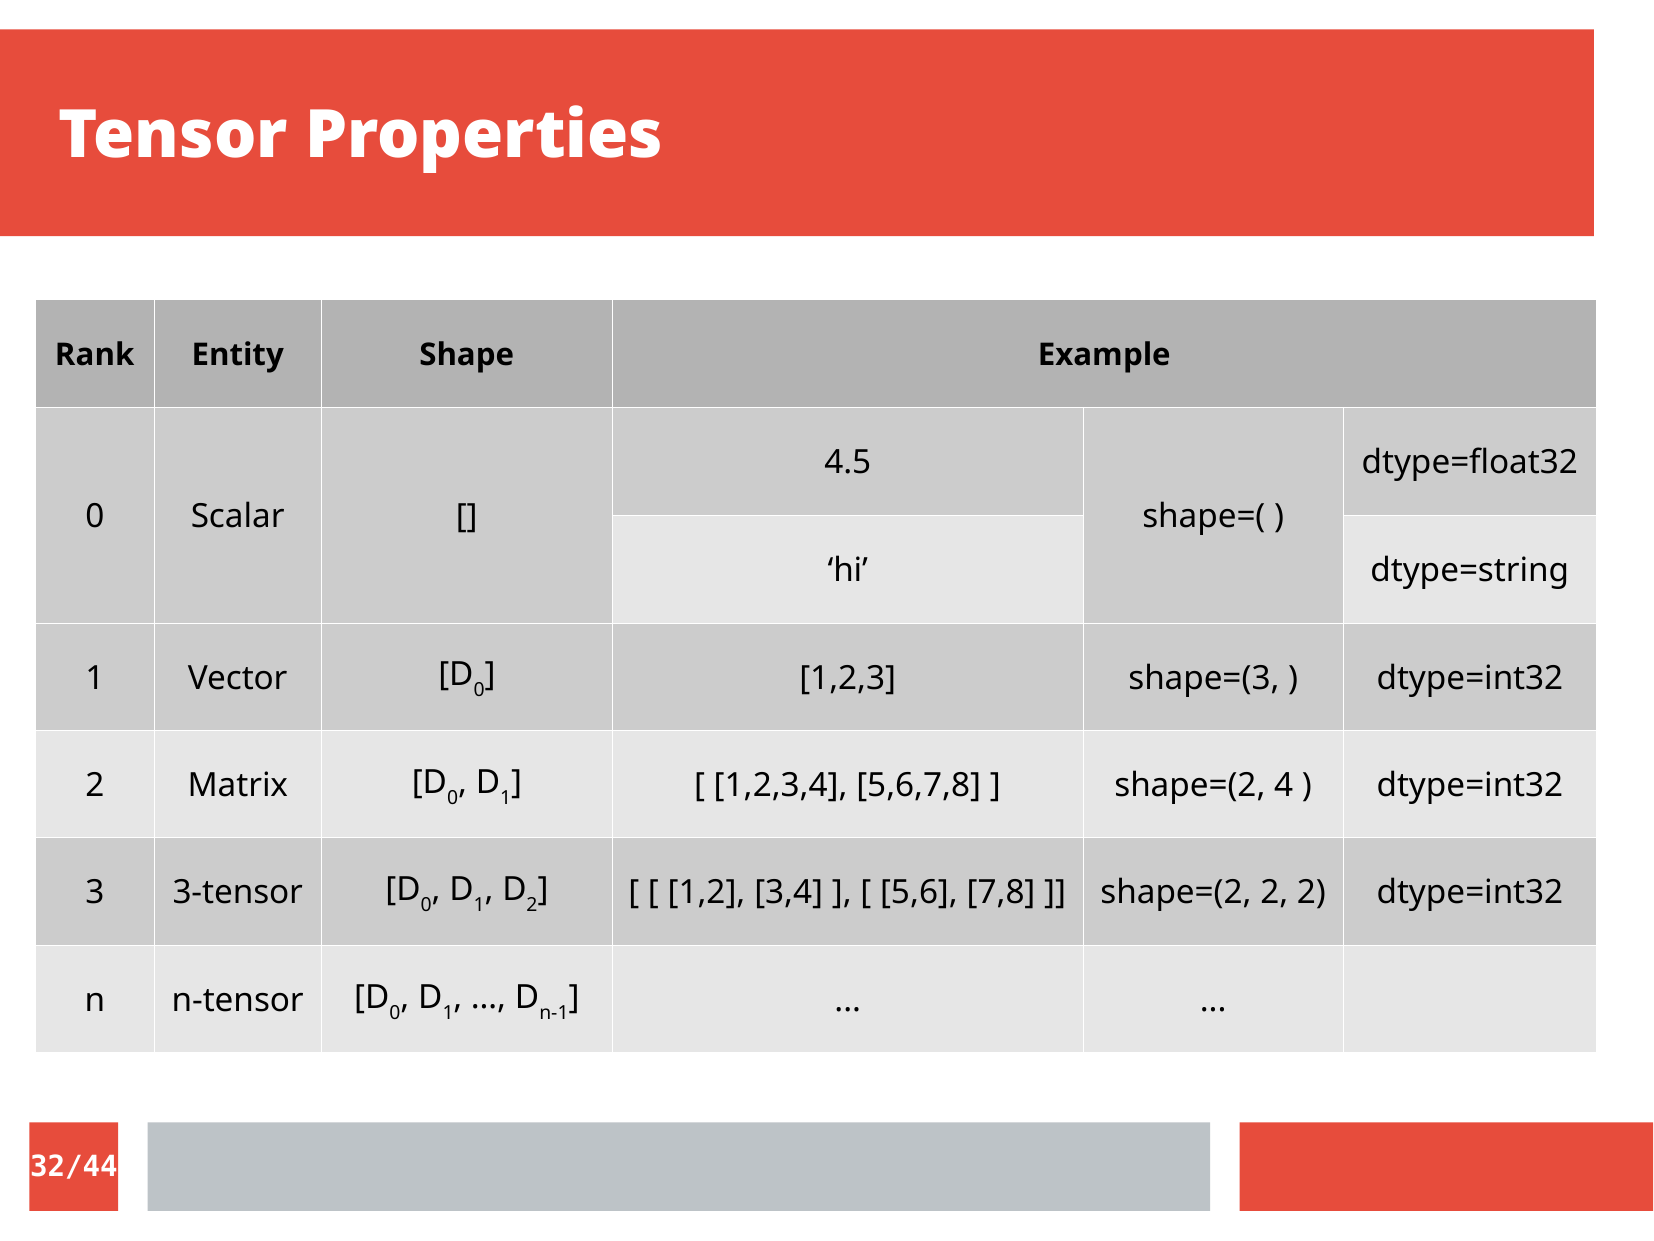

# Tensor Properties
| Rank | Entity | Shape | Example | | |
| --- | --- | --- | --- | --- | --- |
| 0 | Scalar | [] | 4.5 | shape=( ) | dtype=float32 |
| | | | ‘hi’ | | dtype=string |
| 1 | Vector | [D0] | [1,2,3] | shape=(3, ) | dtype=int32 |
| 2 | Matrix | [D0, D1] | [ [1,2,3,4], [5,6,7,8] ] | shape=(2, 4 ) | dtype=int32 |
| 3 | 3-tensor | [D0, D1, D2] | [ [ [1,2], [3,4] ], [ [5,6], [7,8] ]] | shape=(2, 2, 2) | dtype=int32 |
| n | n-tensor | [D0, D1, …, Dn-1] | ... | ... | |
32